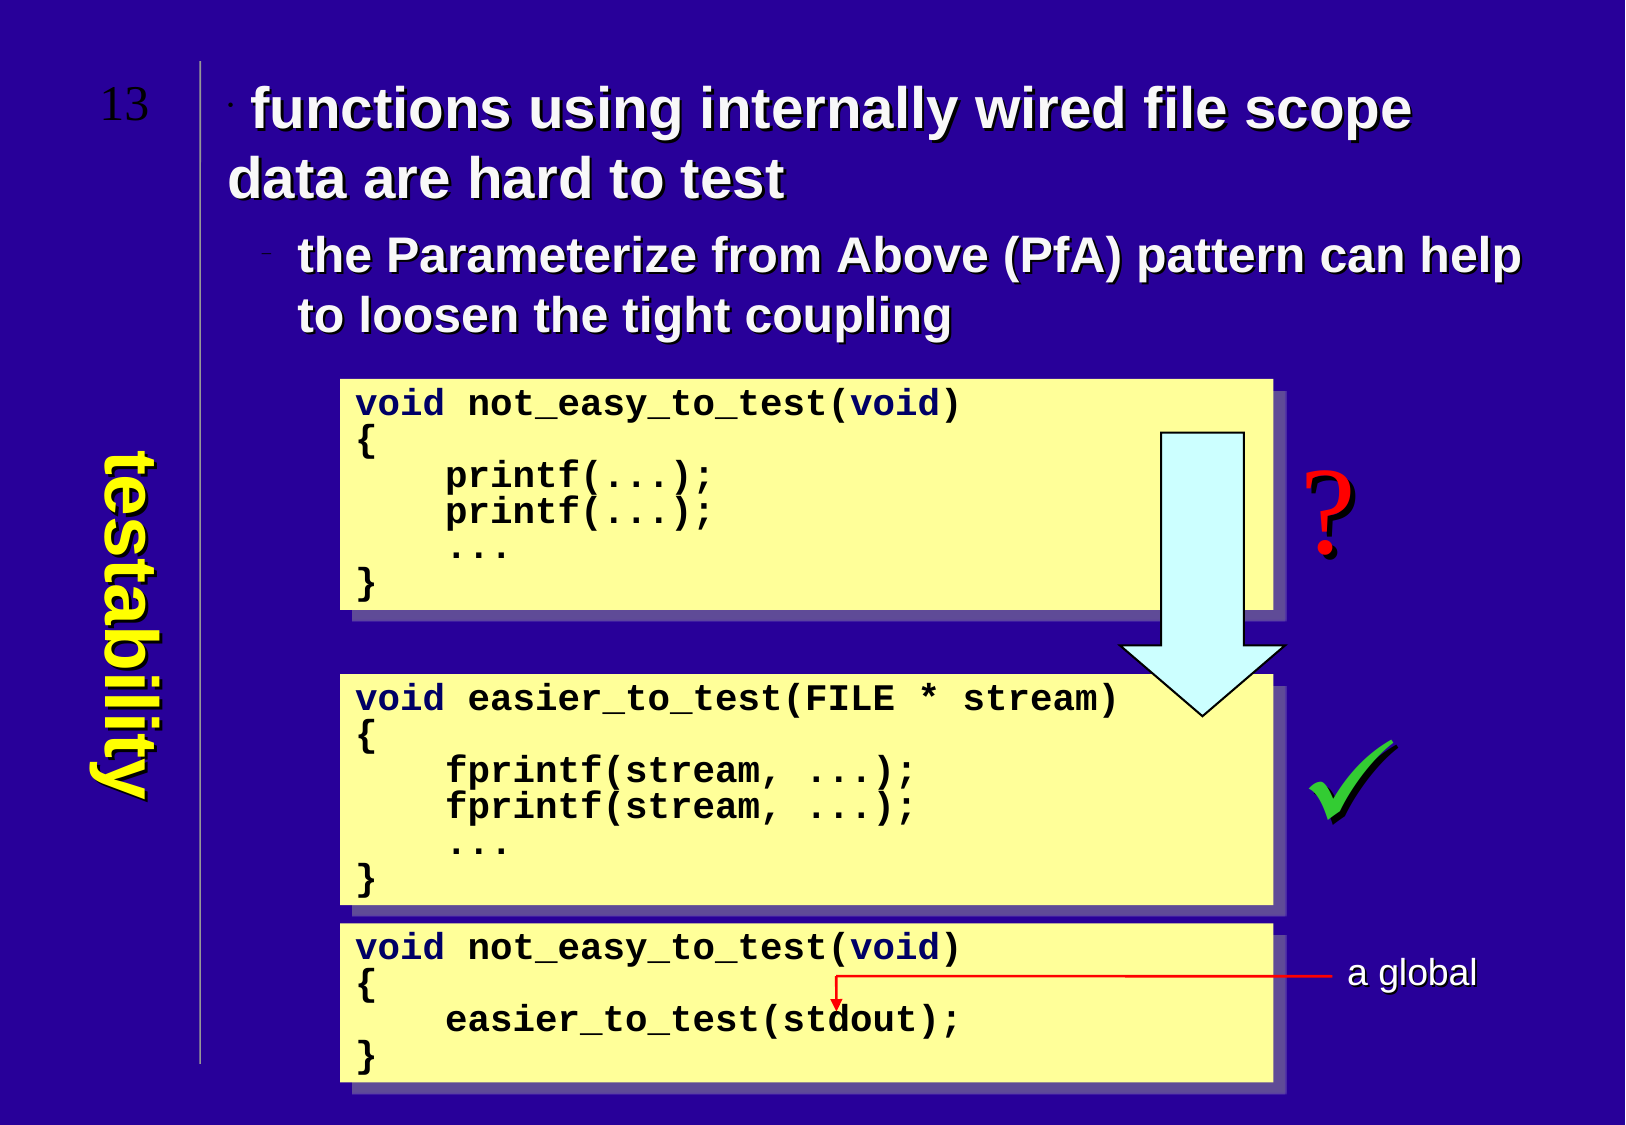

13
 functions using internally wired file scope data are hard to test
the Parameterize from Above (PfA) pattern can help to loosen the tight coupling
# testability
void not_easy_to_test(void)
{
 printf(...);
 printf(...);
 ...
}
?
void easier_to_test(FILE * stream)
{
 fprintf(stream, ...);
 fprintf(stream, ...);
 ...
}

void not_easy_to_test(void)
{
 easier_to_test(stdout);
}
a global